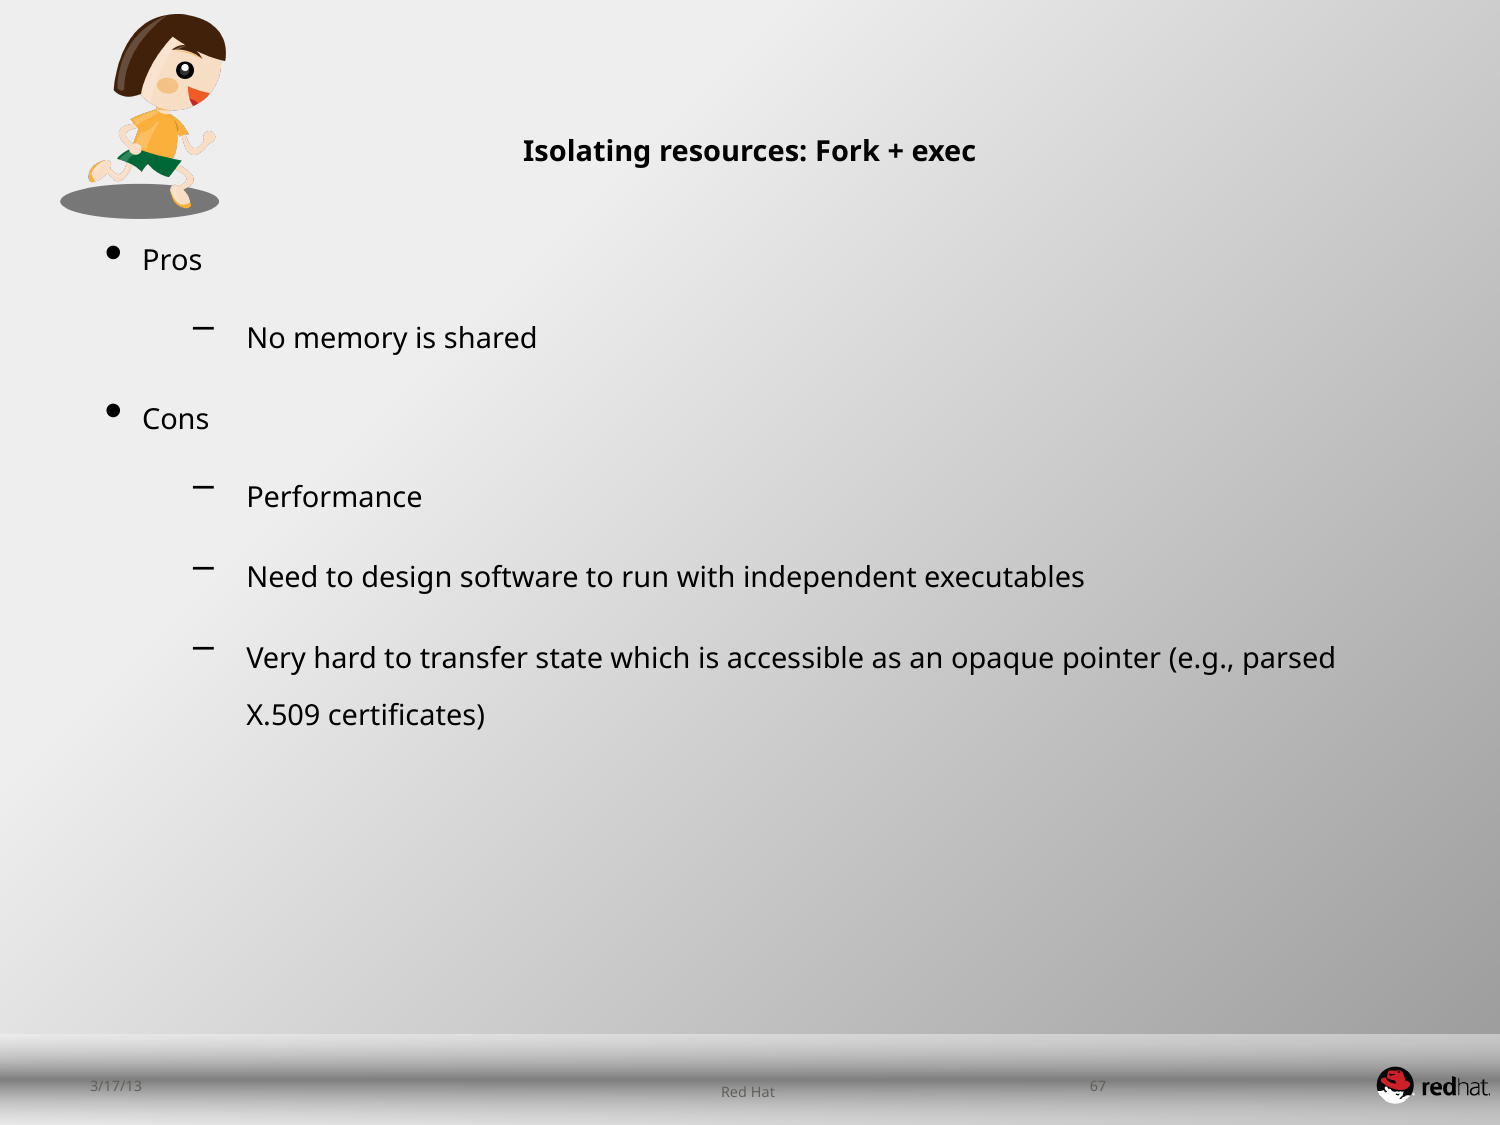

# Isolating resources: Fork + exec
Pros
No memory is shared
Cons
Performance
Need to design software to run with independent executables
Very hard to transfer state which is accessible as an opaque pointer (e.g., parsed X.509 certificates)
3/17/13
Red Hat